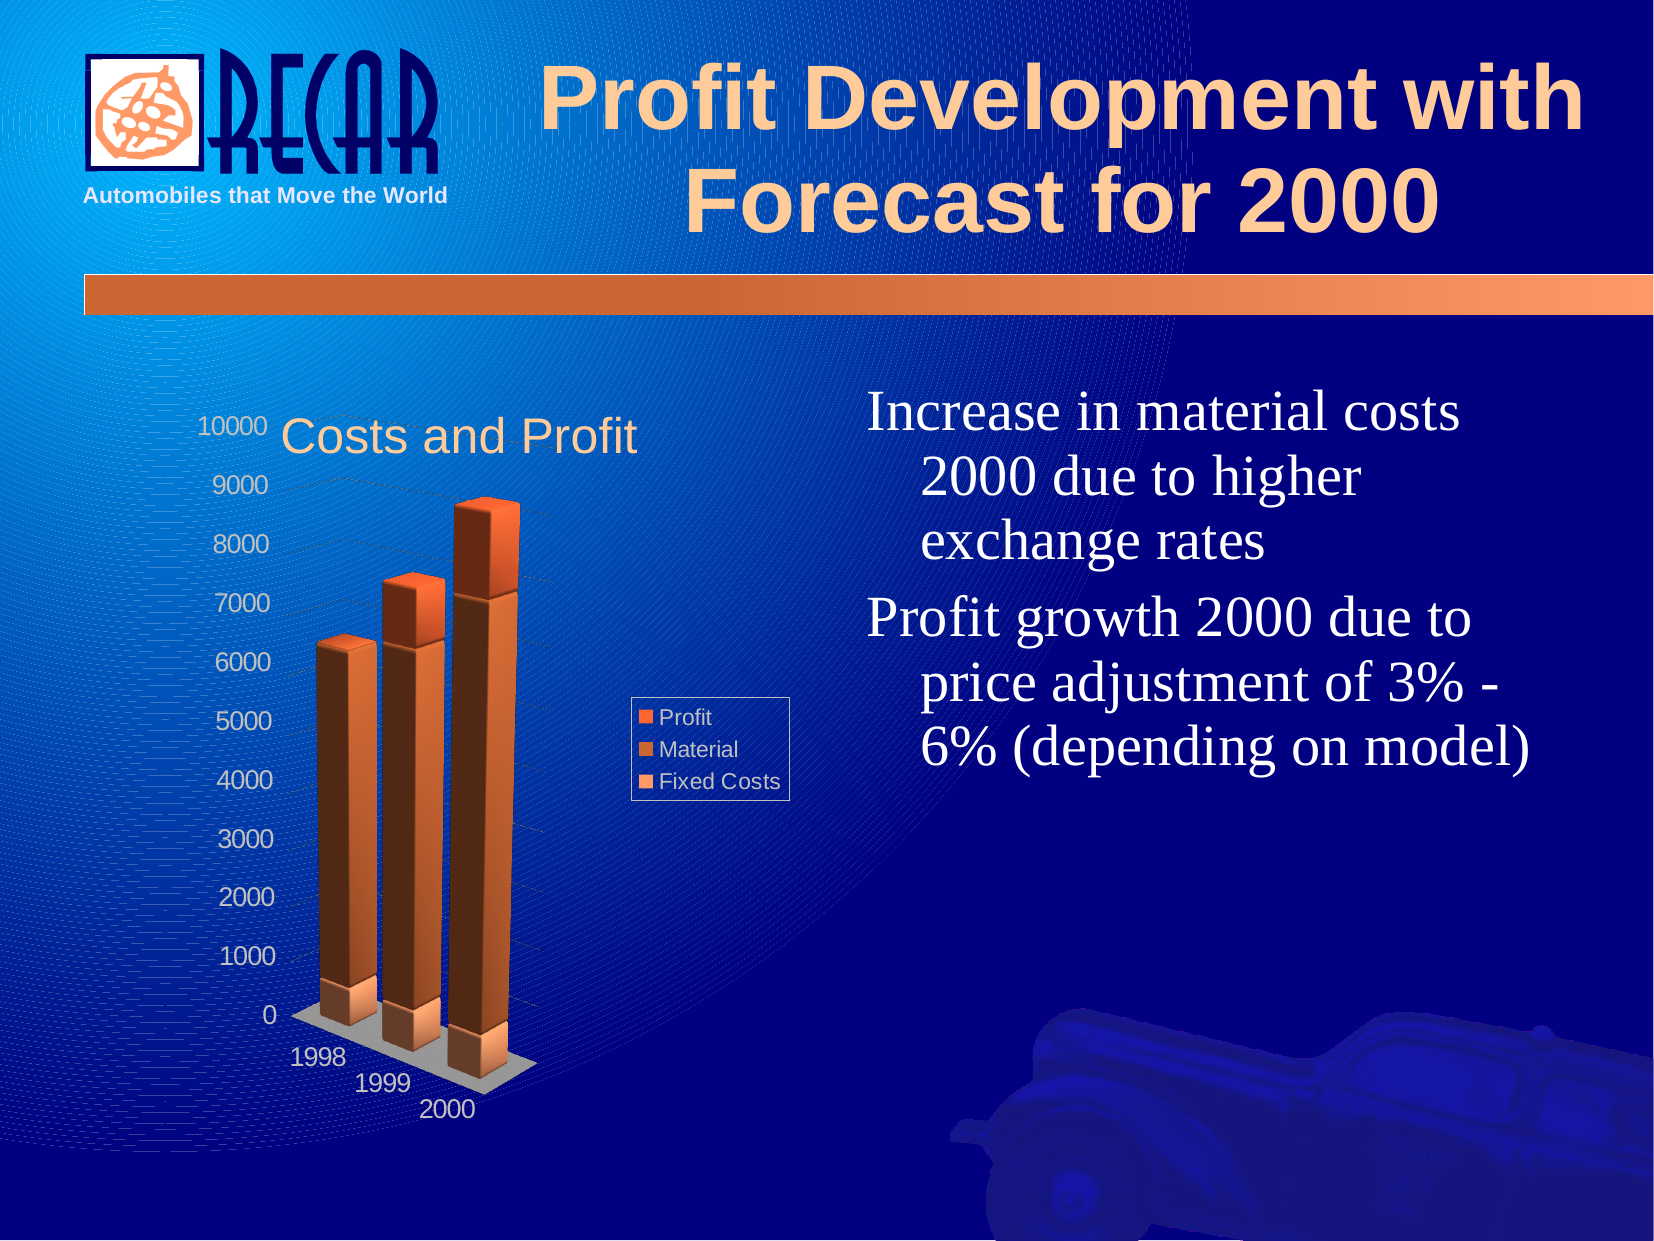

# Profit Development with Forecast for 2000
[unsupported chart]
Increase in material costs 2000 due to higher exchange rates
Profit growth 2000 due to price adjustment of 3% - 6% (depending on model)